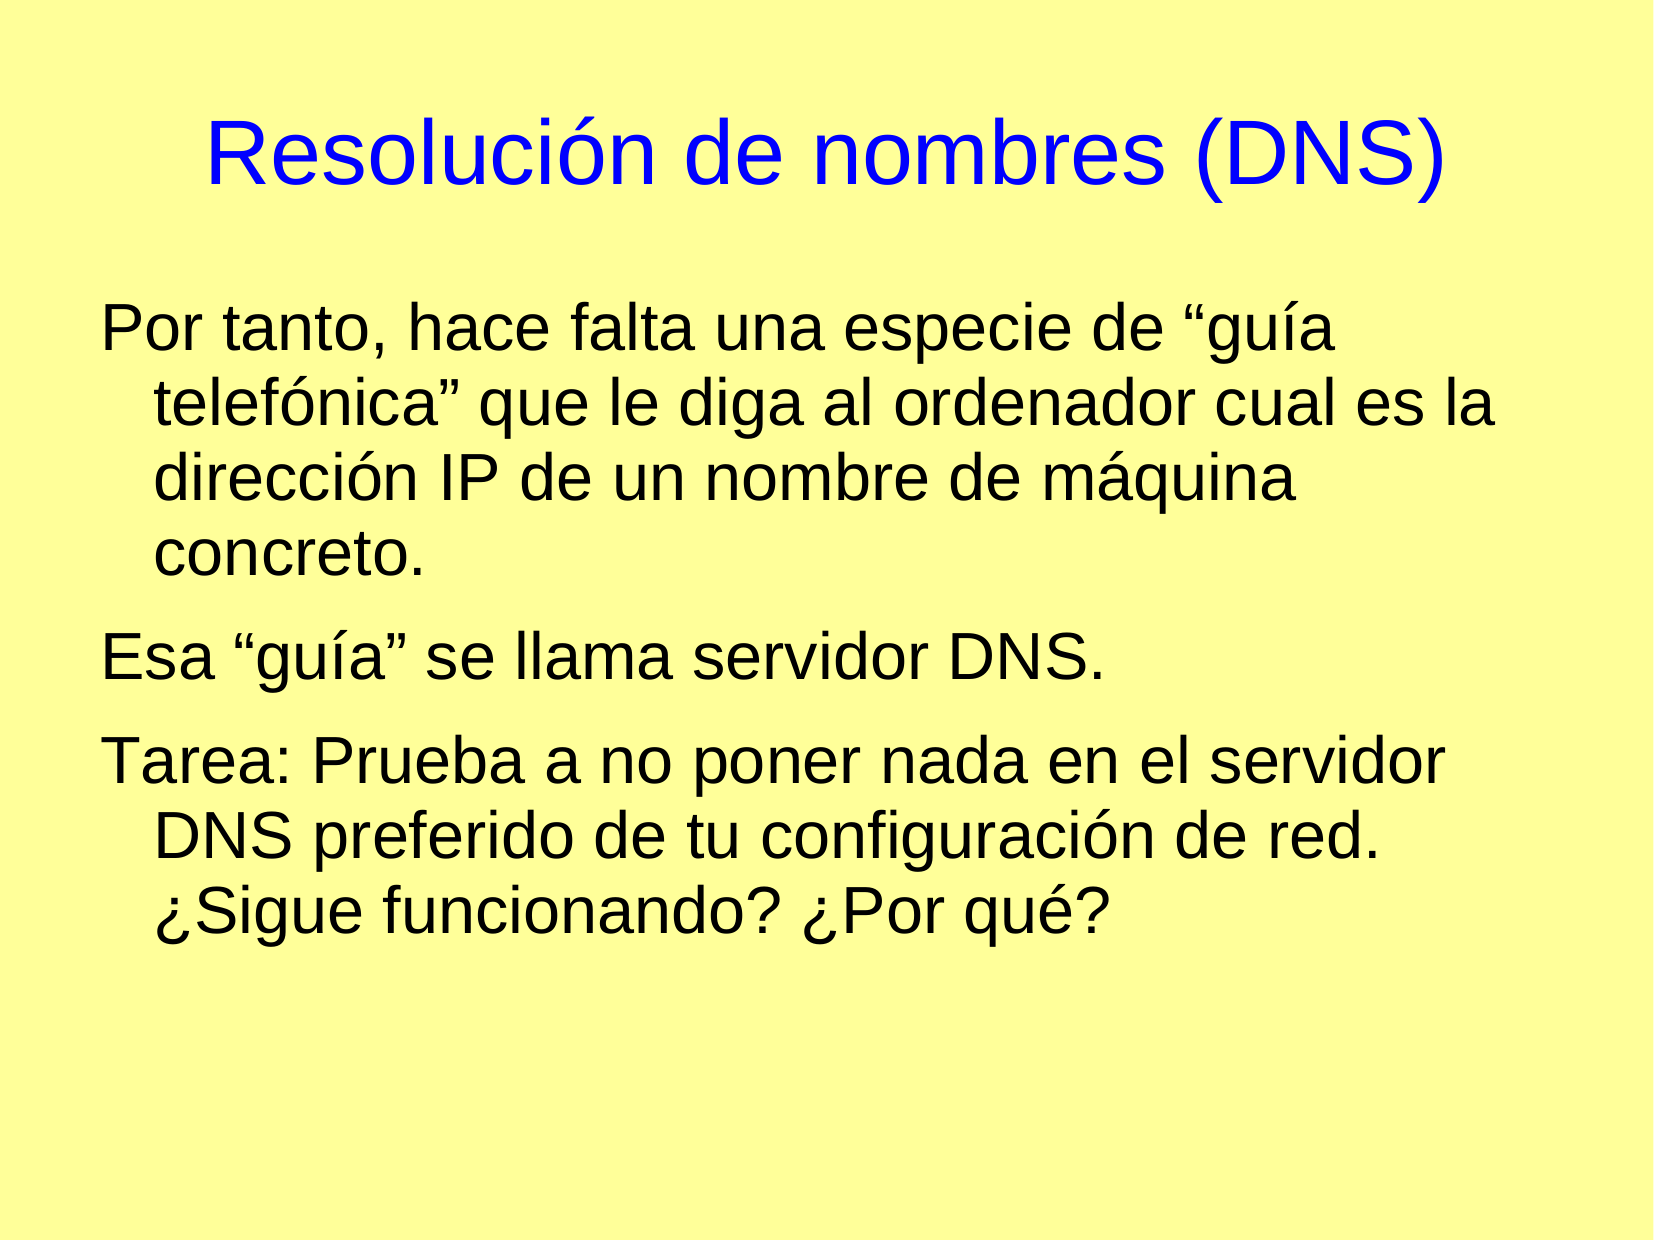

# Resolución de nombres (DNS)
Por tanto, hace falta una especie de “guía telefónica” que le diga al ordenador cual es la dirección IP de un nombre de máquina concreto.
Esa “guía” se llama servidor DNS.
Tarea: Prueba a no poner nada en el servidor DNS preferido de tu configuración de red. ¿Sigue funcionando? ¿Por qué?